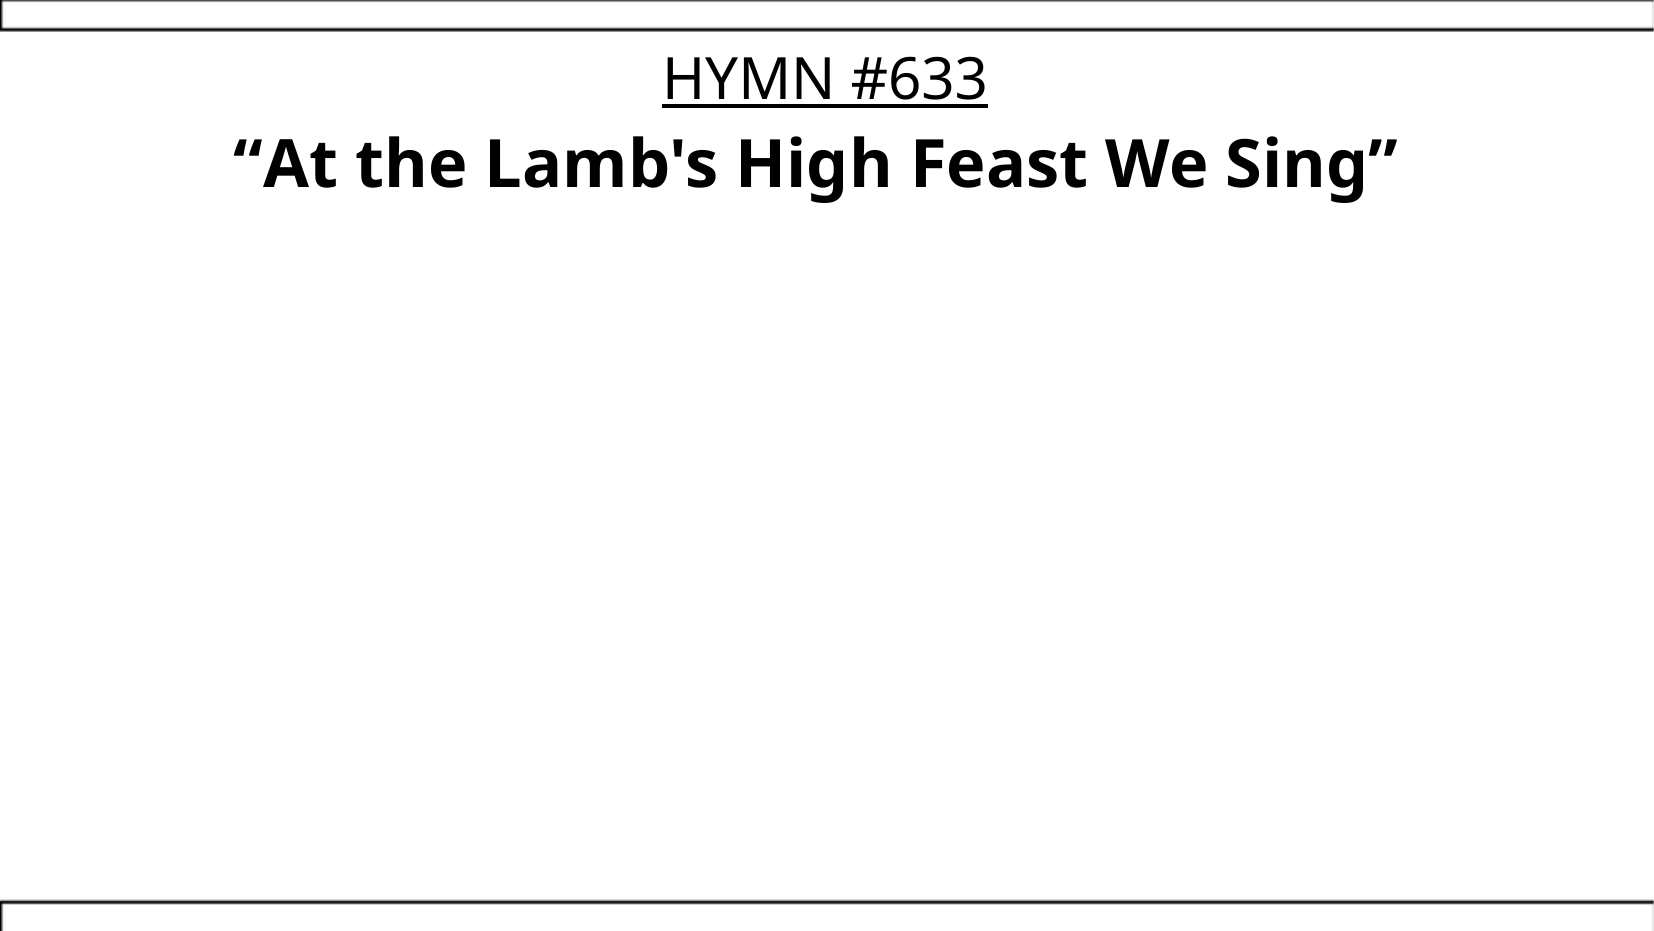

HYMN #633
“At the Lamb's High Feast We Sing”